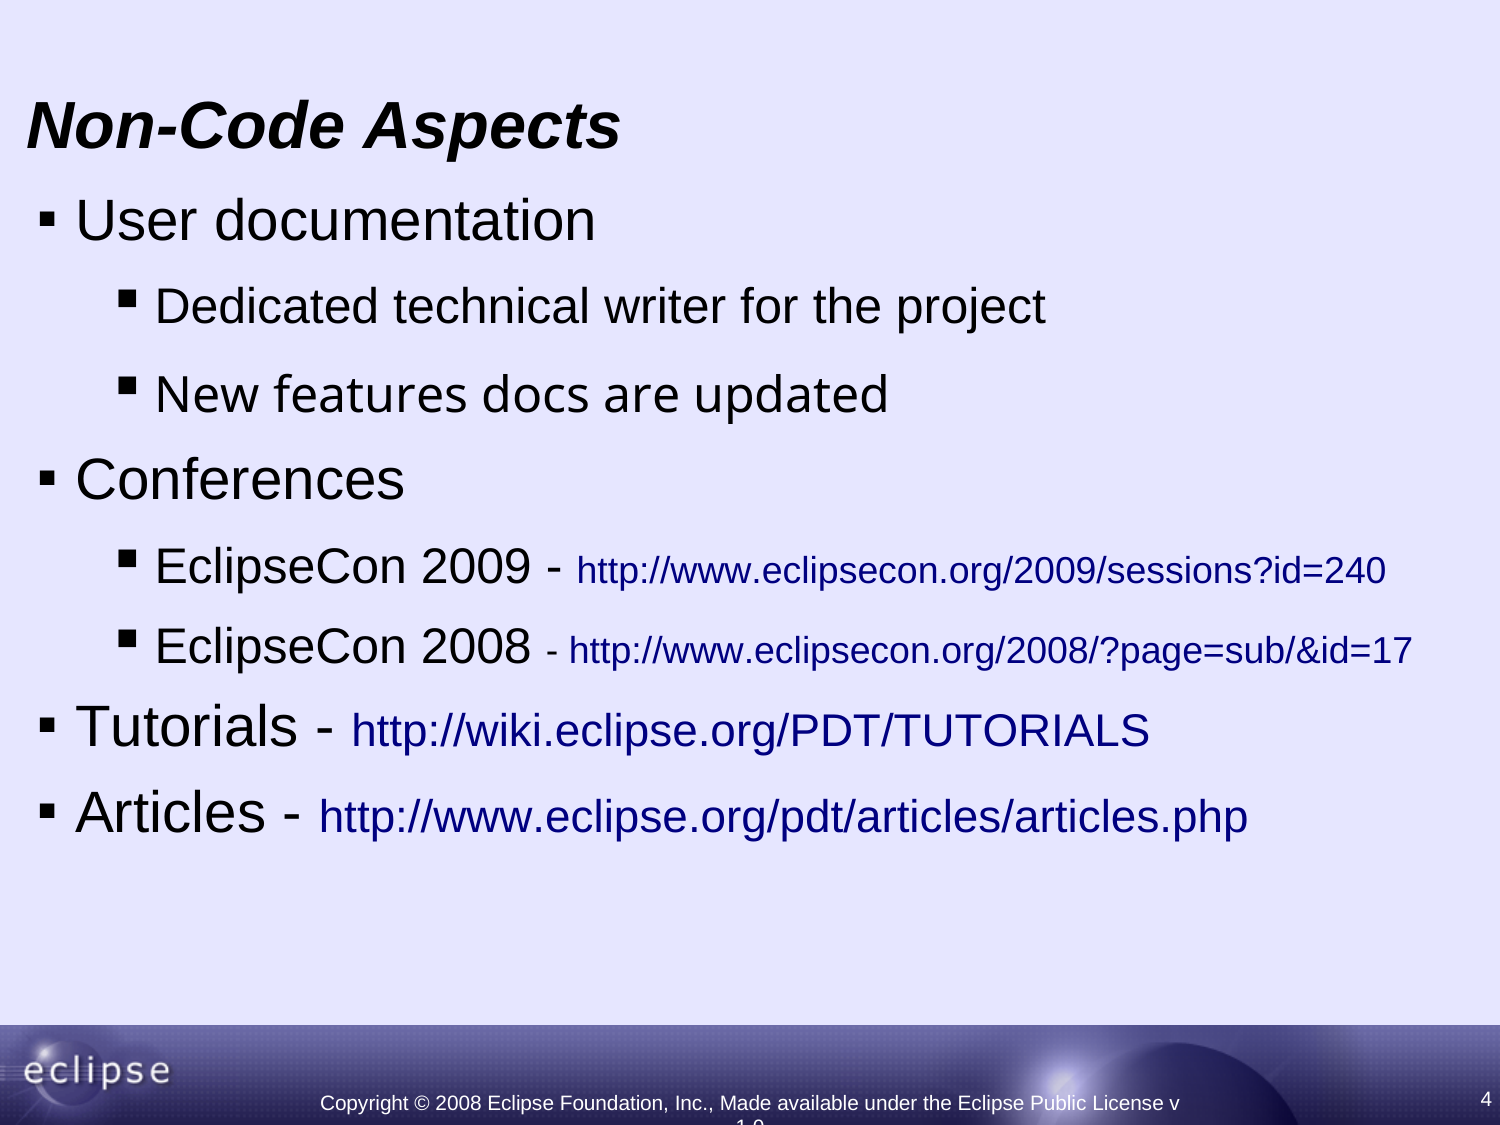

# Non-Code Aspects
User documentation
Dedicated technical writer for the project
New features docs are updated
Conferences
EclipseCon 2009 - http://www.eclipsecon.org/2009/sessions?id=240
EclipseCon 2008 - http://www.eclipsecon.org/2008/?page=sub/&id=17
Tutorials - http://wiki.eclipse.org/PDT/TUTORIALS
Articles - http://www.eclipse.org/pdt/articles/articles.php
4